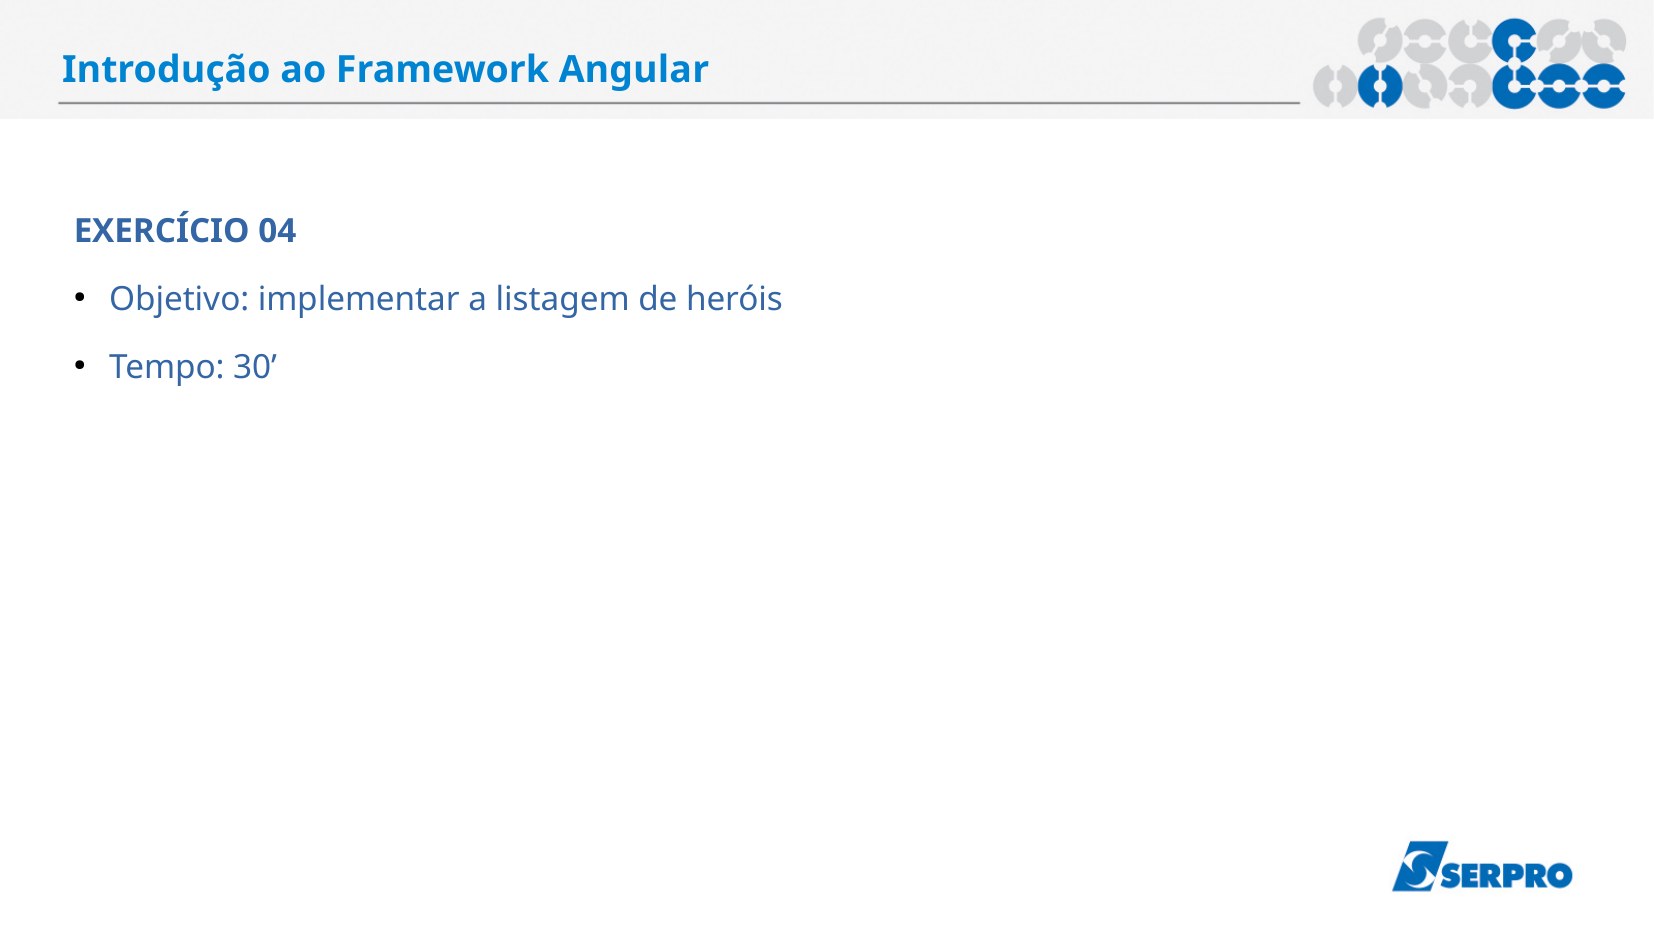

Introdução ao Framework Angular
EXERCÍCIO 04
Objetivo: implementar a listagem de heróis
Tempo: 30’